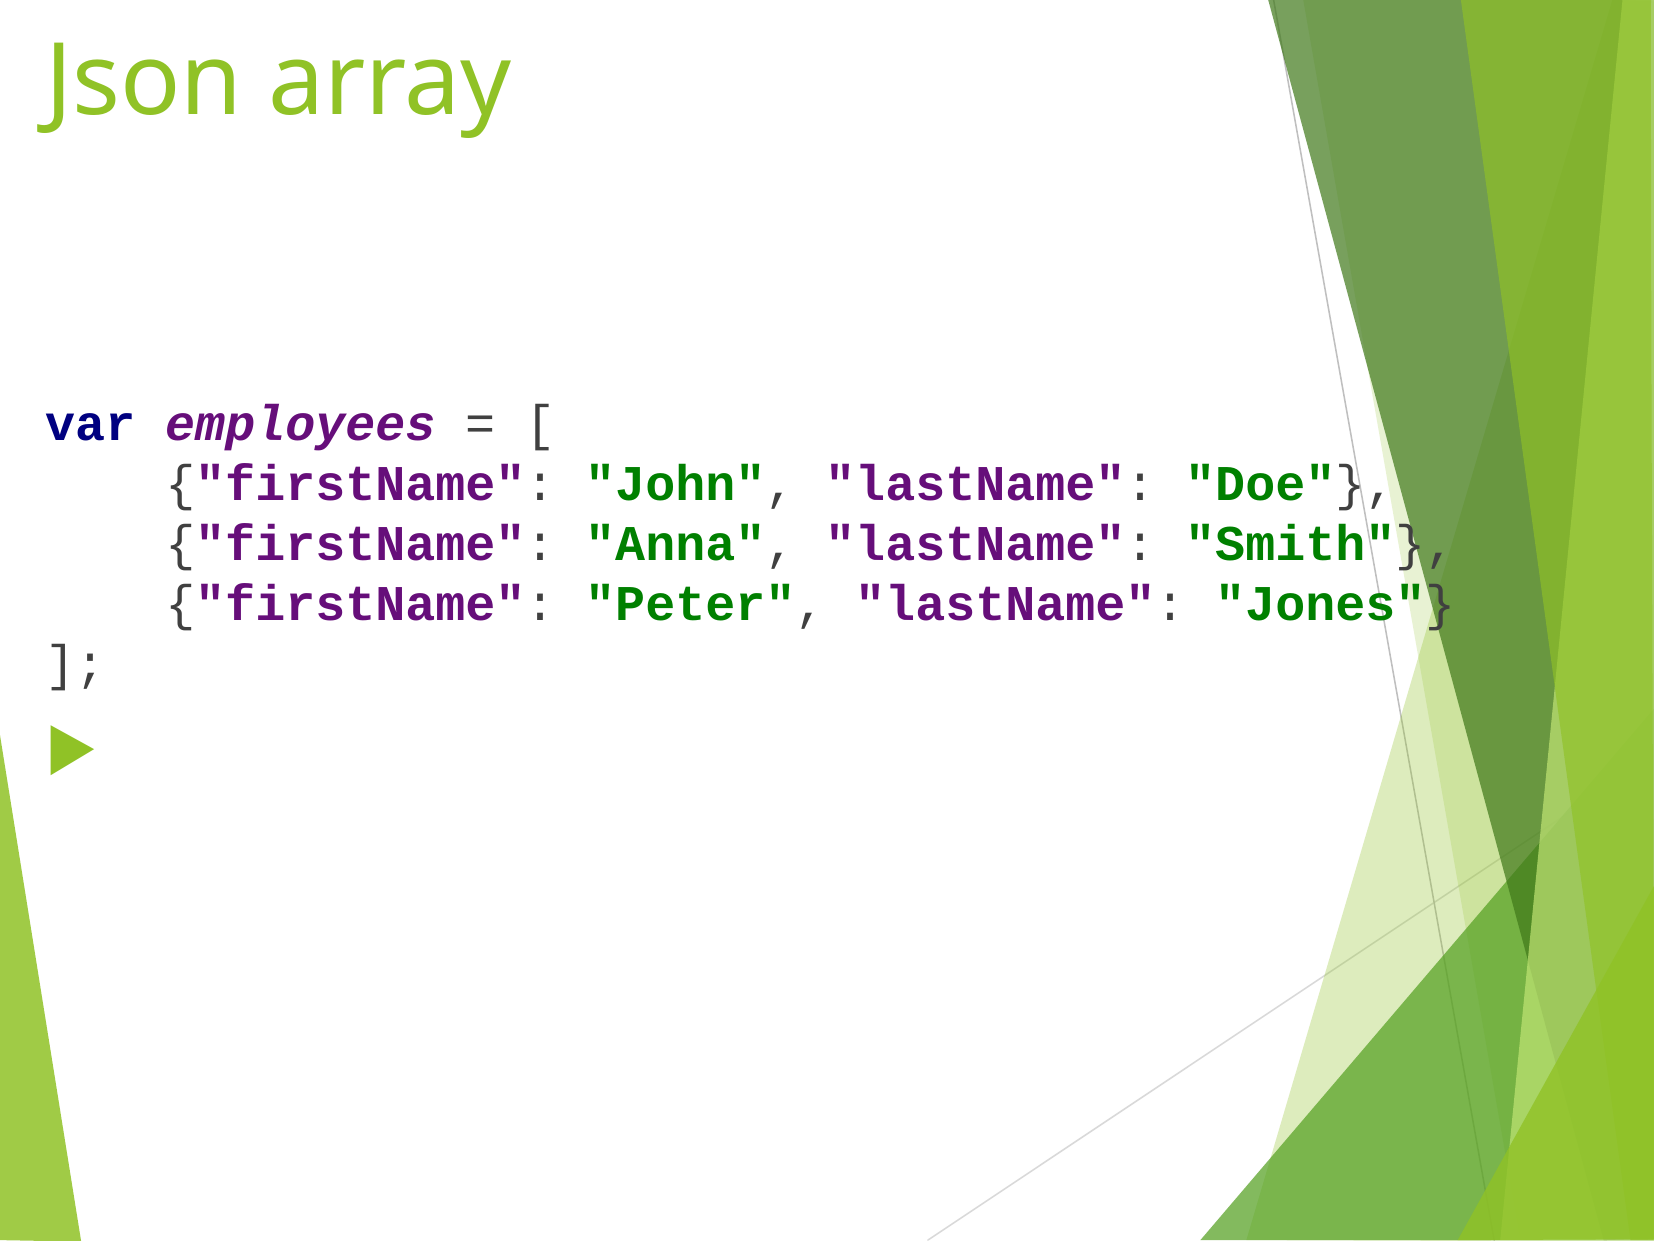

# Json array
var employees = [
 {"firstName": "John", "lastName": "Doe"},
 {"firstName": "Anna", "lastName": "Smith"},
 {"firstName": "Peter", "lastName": "Jones"}
];